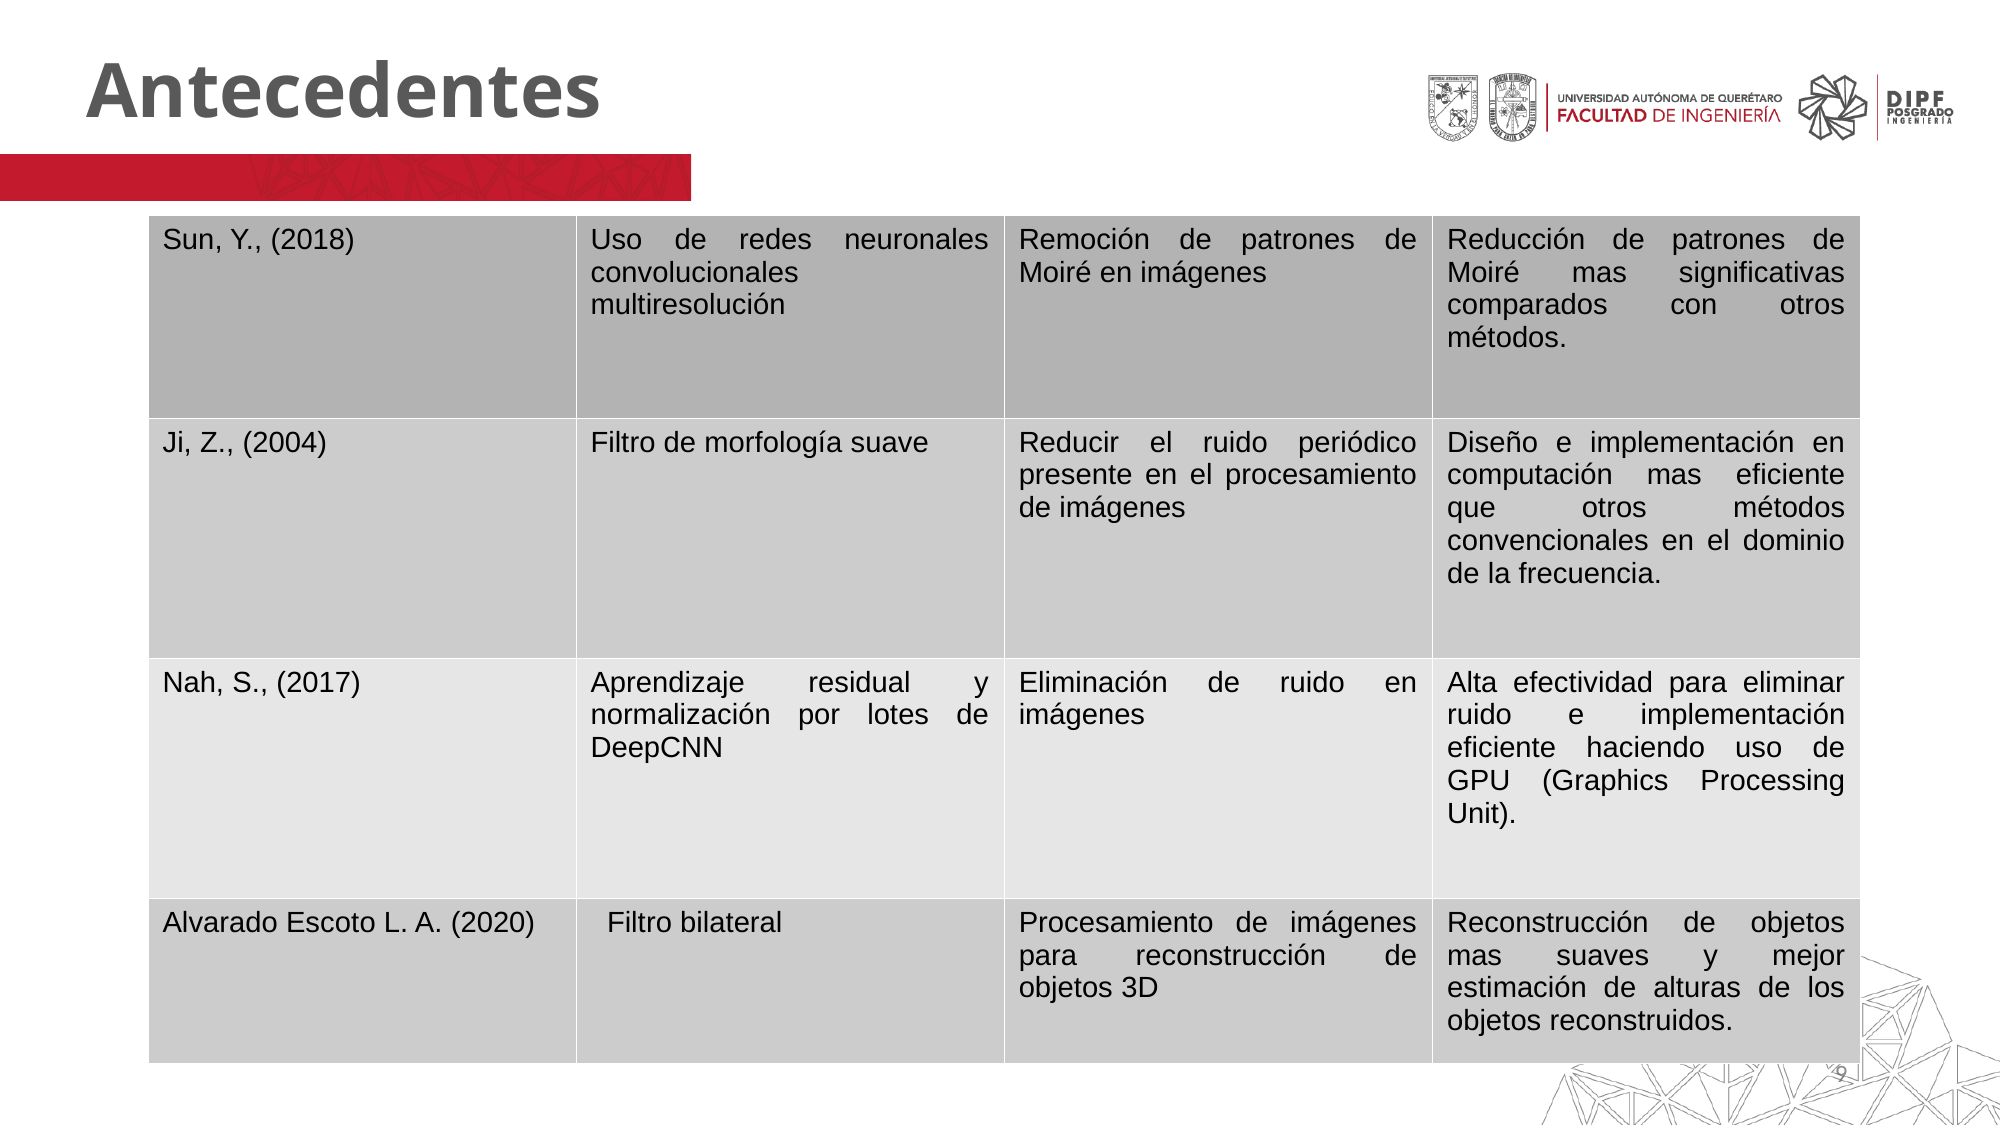

Antecedentes
| Sun, Y., (2018) | Uso de redes neuronales convolucionales multiresolución | Remoción de patrones de Moiré en imágenes | Reducción de patrones de Moiré mas significativas comparados con otros métodos. |
| --- | --- | --- | --- |
| Ji, Z., (2004) | Filtro de morfología suave | Reducir el ruido periódico presente en el procesamiento de imágenes | Diseño e implementación en computación mas eficiente que otros métodos convencionales en el dominio de la frecuencia. |
| Nah, S., (2017) | Aprendizaje residual y normalización por lotes de DeepCNN | Eliminación de ruido en imágenes | Alta efectividad para eliminar ruido e implementación eficiente haciendo uso de GPU (Graphics Processing Unit). |
| Alvarado Escoto L. A. (2020) | Filtro bilateral | Procesamiento de imágenes para reconstrucción de objetos 3D | Reconstrucción de objetos mas suaves y mejor estimación de alturas de los objetos reconstruidos. |
9